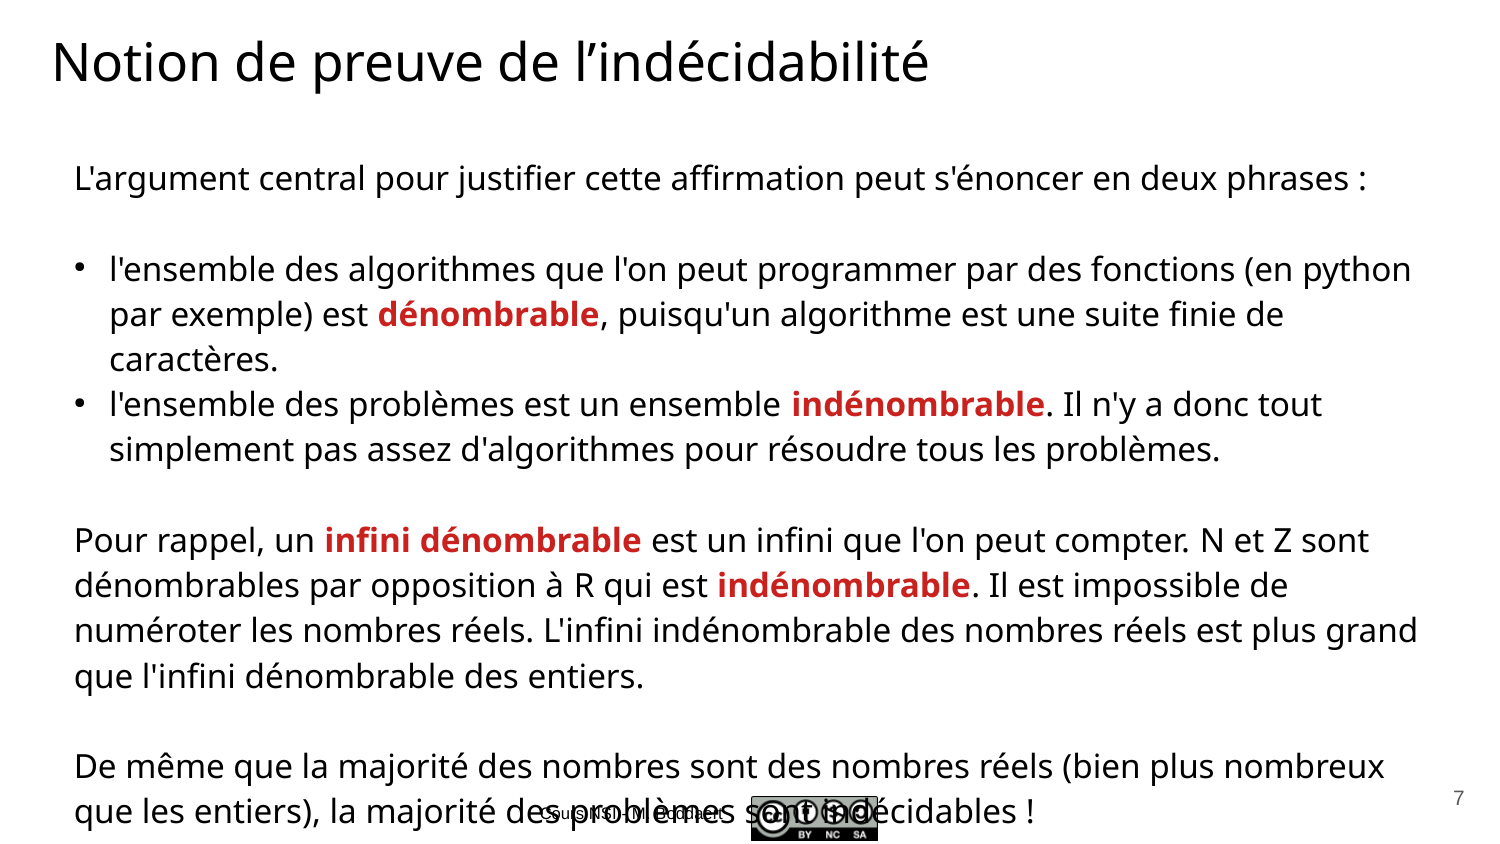

# Notion de preuve de l’indécidabilité
L'argument central pour justifier cette affirmation peut s'énoncer en deux phrases :
l'ensemble des algorithmes que l'on peut programmer par des fonctions (en python par exemple) est dénombrable, puisqu'un algorithme est une suite finie de caractères.
l'ensemble des problèmes est un ensemble indénombrable. Il n'y a donc tout simplement pas assez d'algorithmes pour résoudre tous les problèmes.
Pour rappel, un infini dénombrable est un infini que l'on peut compter. N et Z sont dénombrables par opposition à R qui est indénombrable. Il est impossible de numéroter les nombres réels. L'infini indénombrable des nombres réels est plus grand que l'infini dénombrable des entiers.
De même que la majorité des nombres sont des nombres réels (bien plus nombreux que les entiers), la majorité des problèmes sont indécidables !